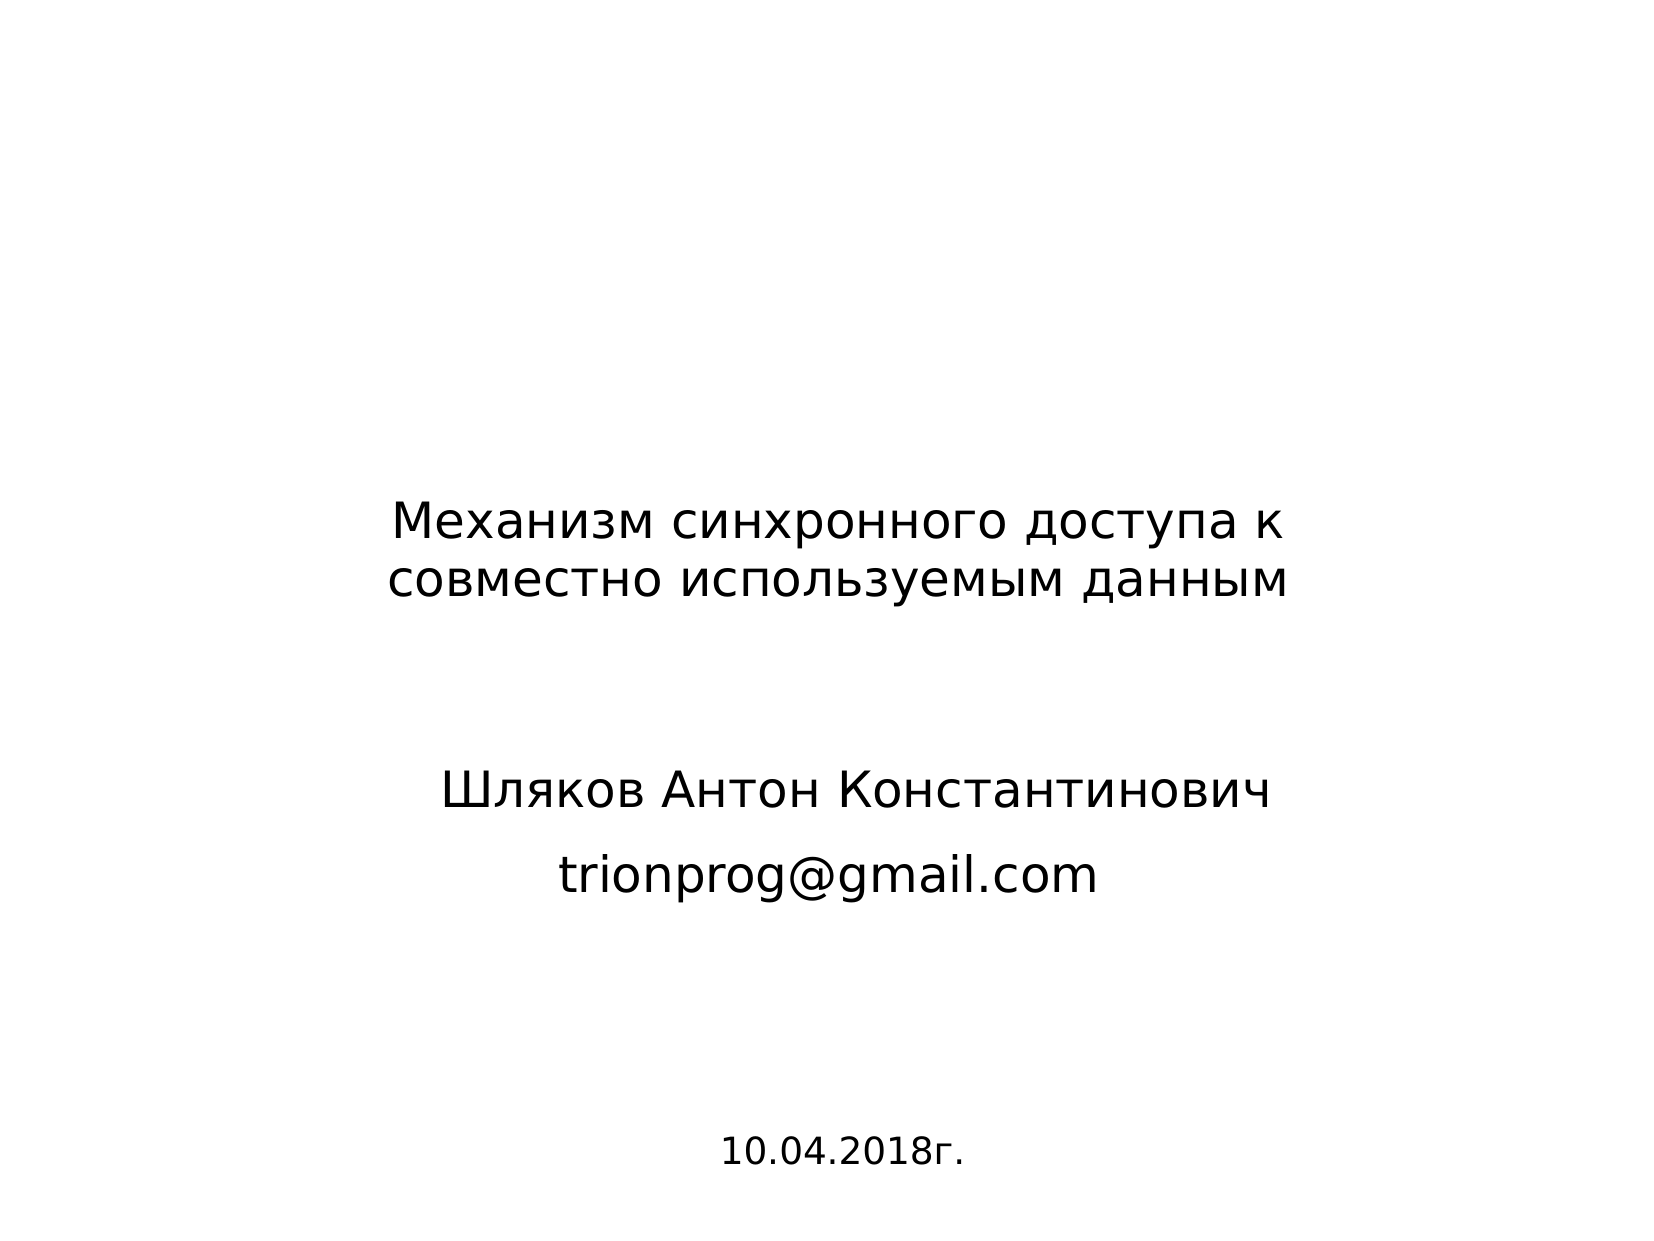

#
Механизм синхронного доступа к совместно используемым данным
Шляков Антон Константинович
trionprog@gmail.com
10.04.2018г.